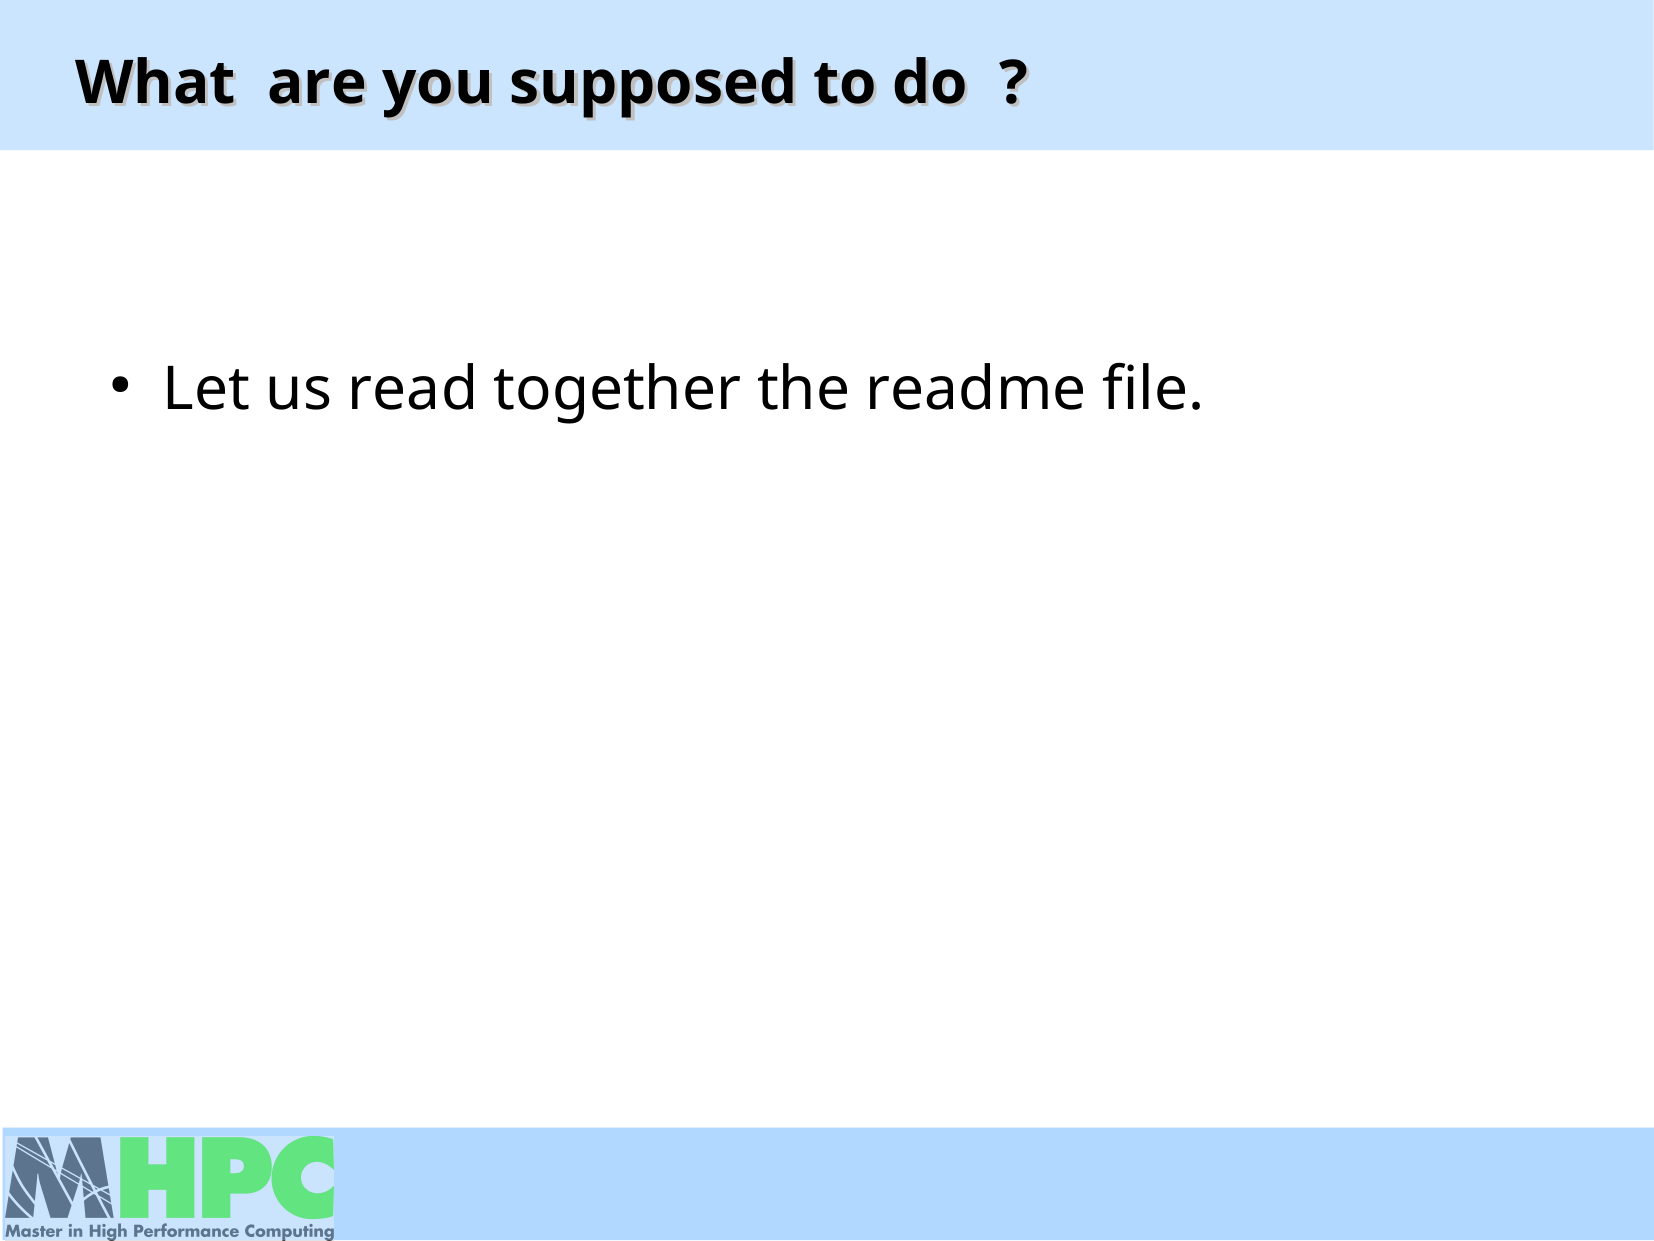

# What are you supposed to do ?
Let us read together the readme file.